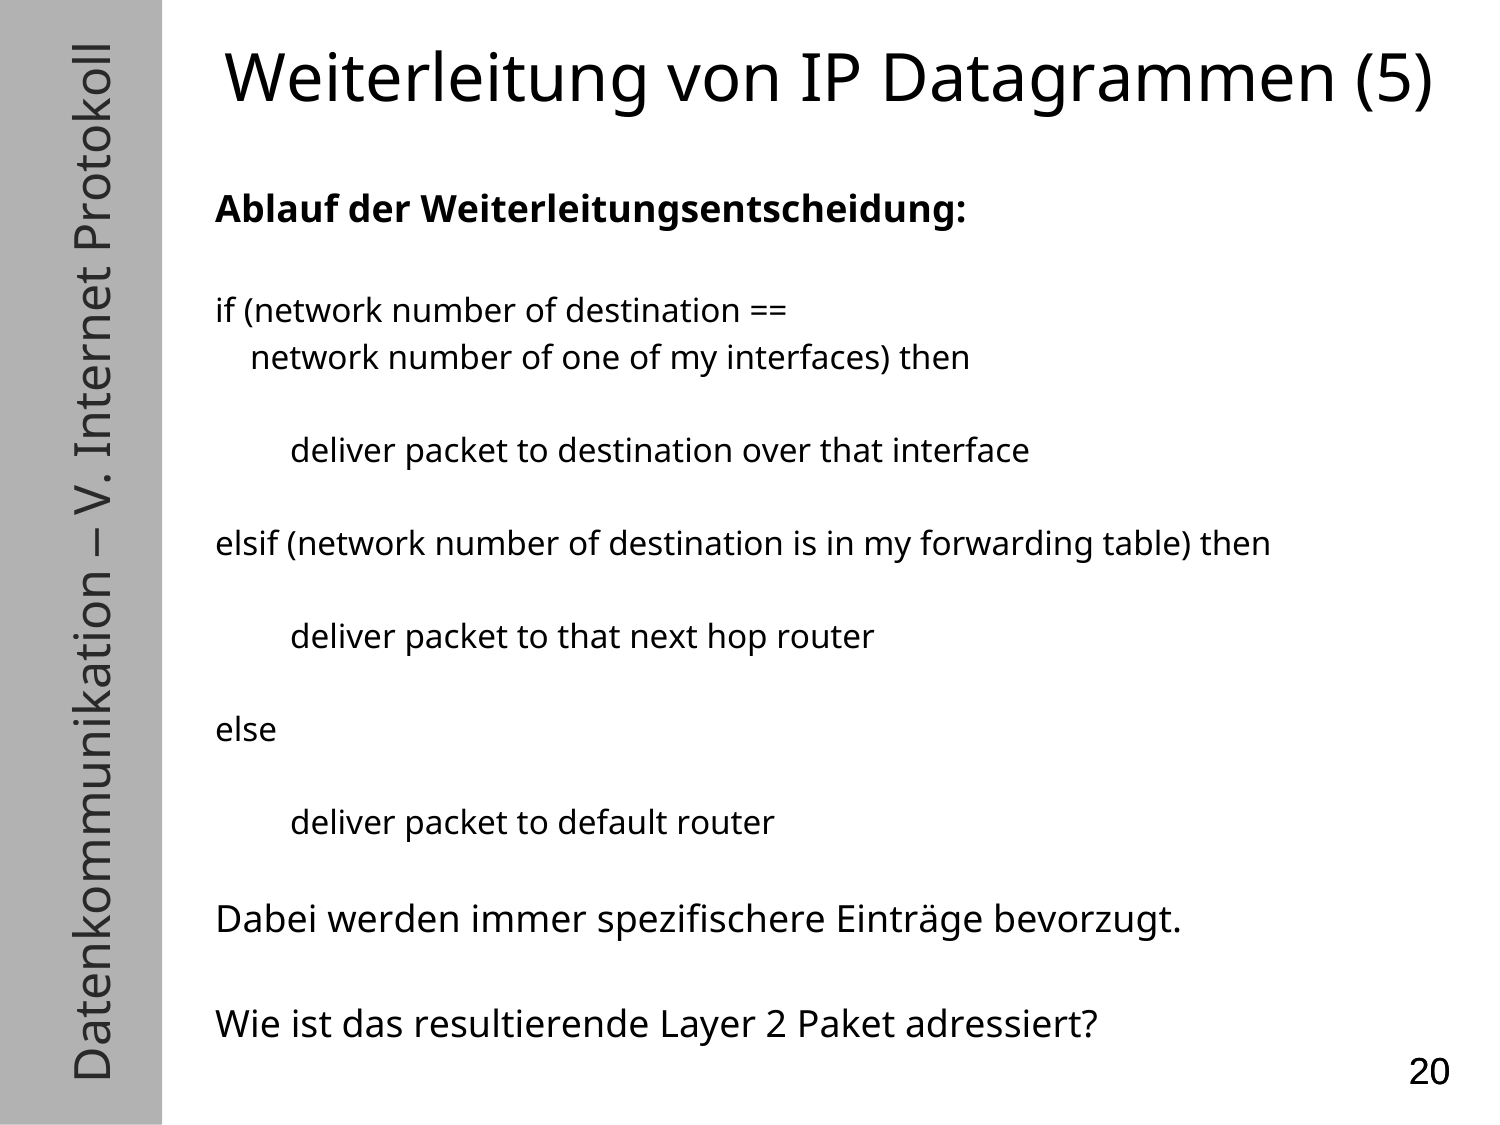

Weiterleitung von IP Datagrammen (5)
Ablauf der Weiterleitungsentscheidung:
if (network number of destination ==
 network number of one of my interfaces) then
	deliver packet to destination over that interface
elsif (network number of destination is in my forwarding table) then
	deliver packet to that next hop router
else
	deliver packet to default router
Dabei werden immer spezifischere Einträge bevorzugt.
Wie ist das resultierende Layer 2 Paket adressiert?
Datenkommunikation – V. Internet Protokoll